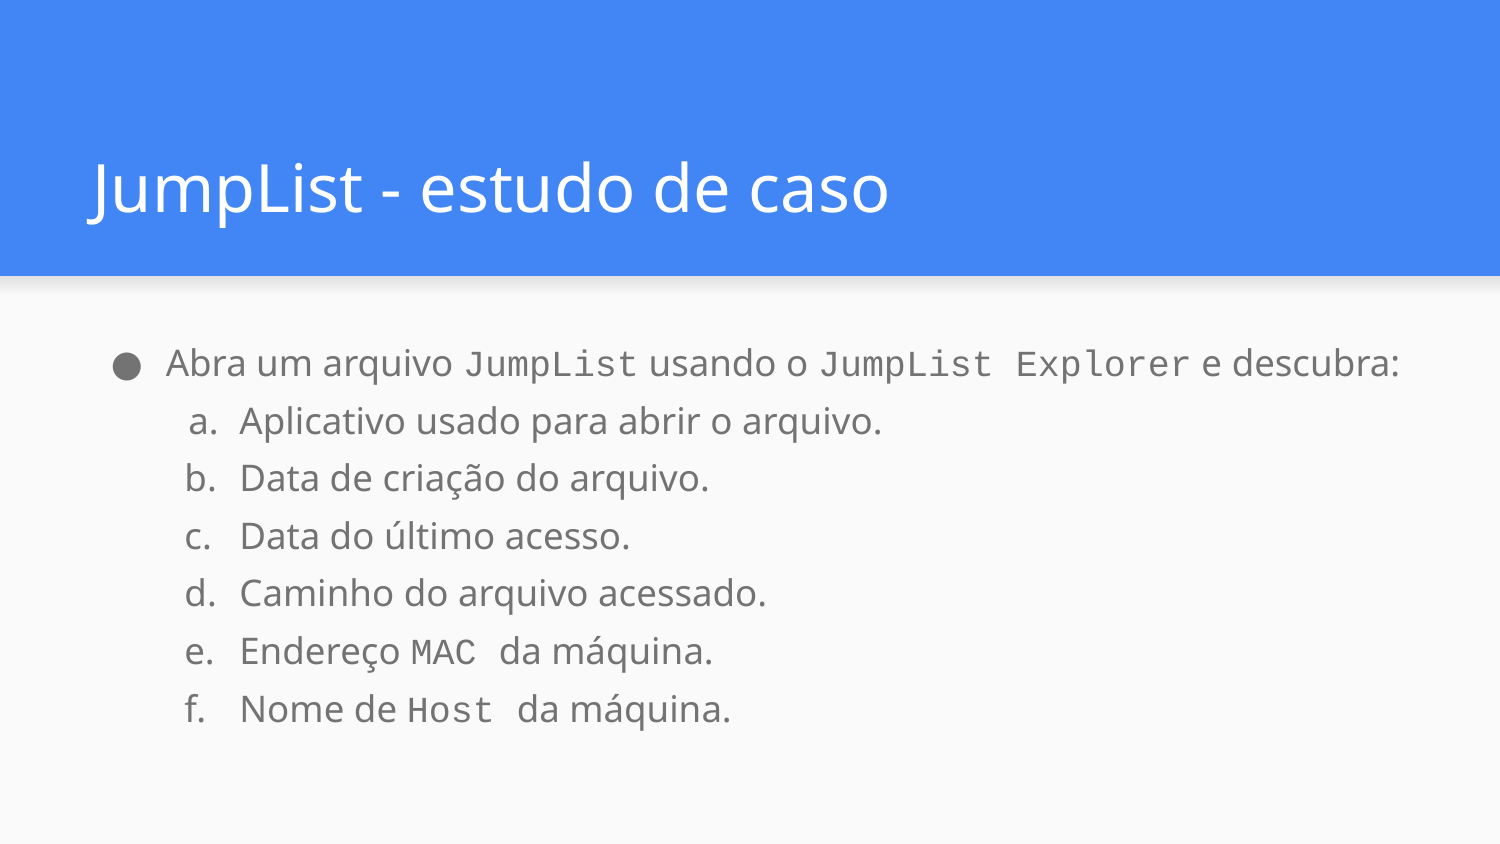

# JumpList - estudo de caso
Abra um arquivo JumpList usando o JumpList Explorer e descubra:
Aplicativo usado para abrir o arquivo.
Data de criação do arquivo.
Data do último acesso.
Caminho do arquivo acessado.
Endereço MAC da máquina.
Nome de Host da máquina.